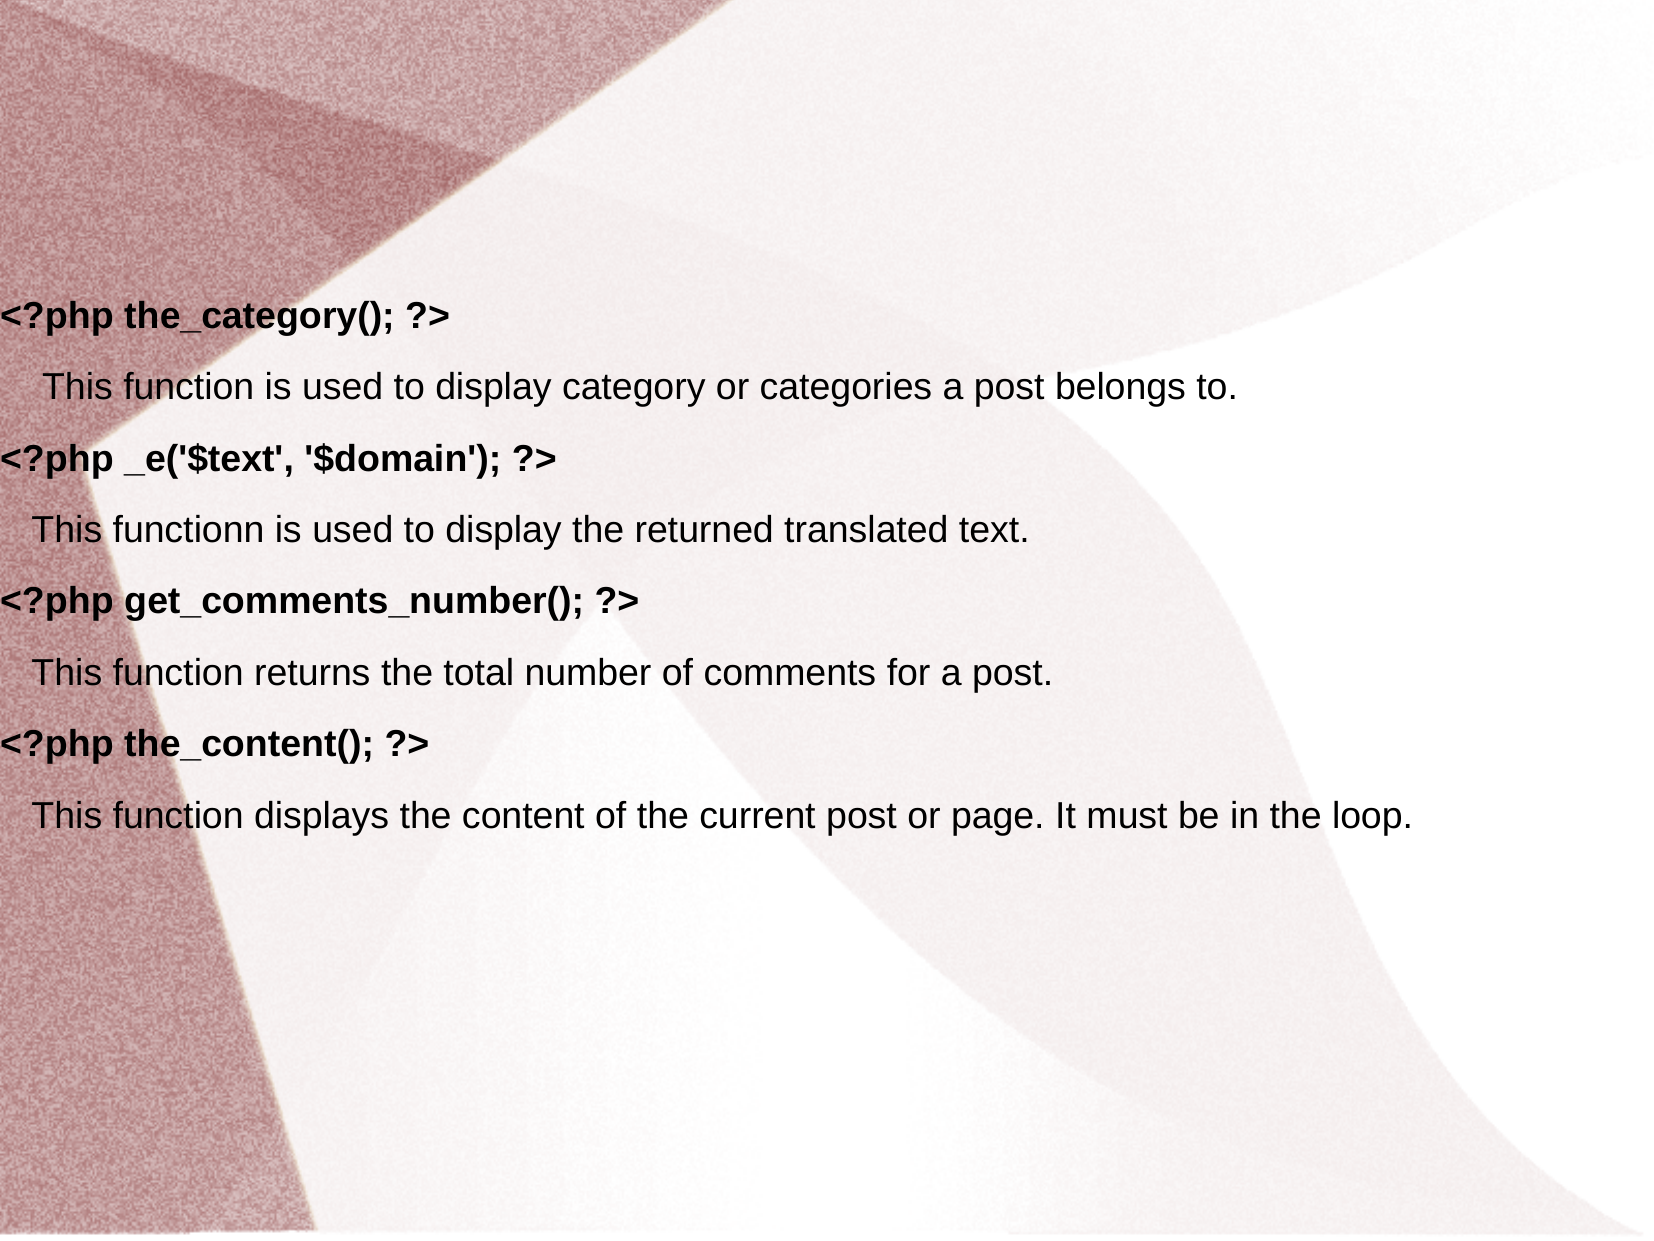

#
<?php the_category(); ?>
 This function is used to display category or categories a post belongs to.
<?php _e('$text', '$domain'); ?>
 This functionn is used to display the returned translated text.
<?php get_comments_number(); ?>
 This function returns the total number of comments for a post.
<?php the_content(); ?>
 This function displays the content of the current post or page. It must be in the loop.